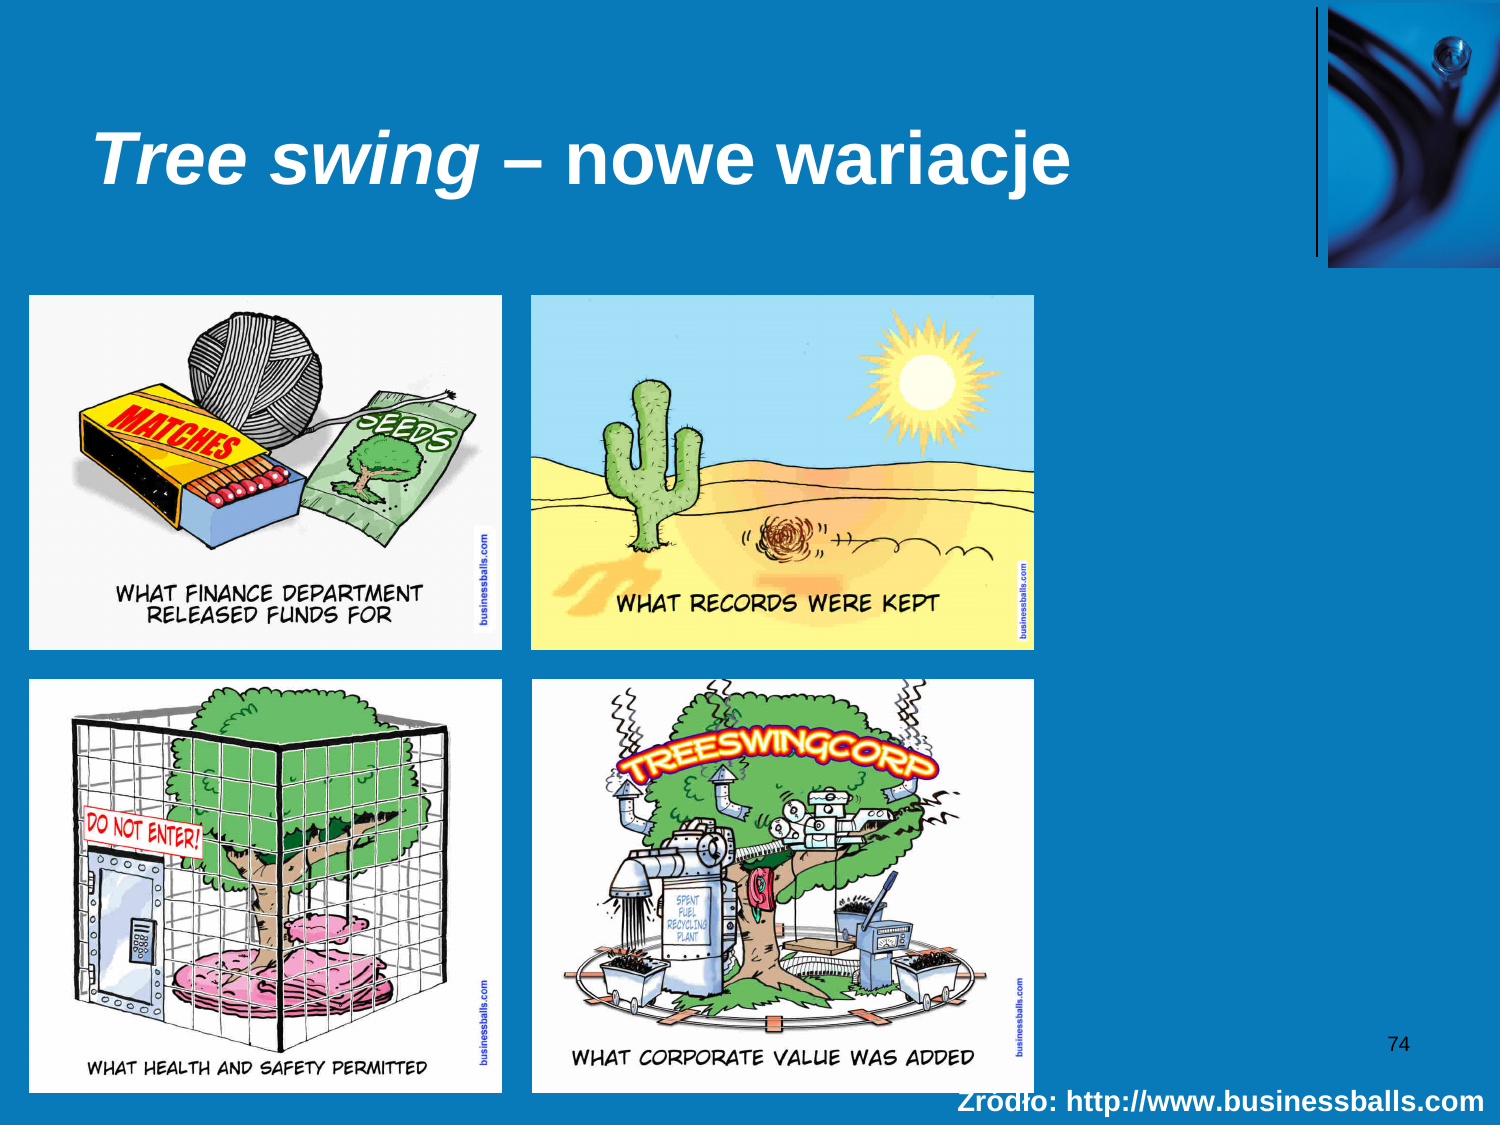

# Tree swing – nowe wariacje
74
Źródło: http://www.businessballs.com